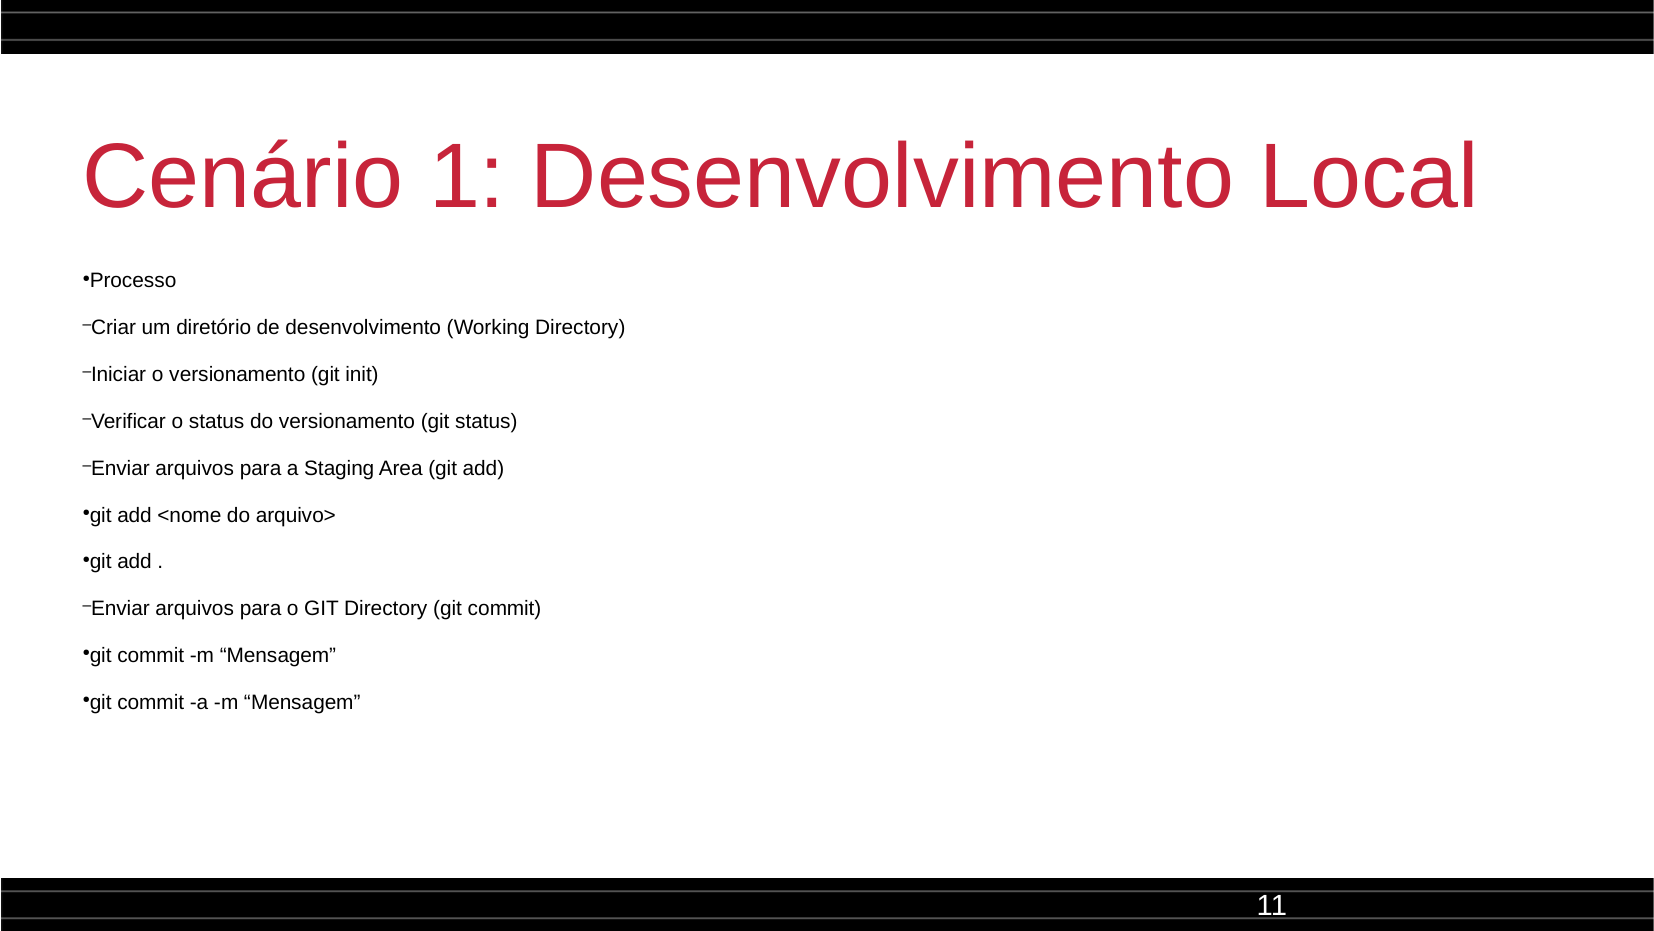

# Cenário 1: Desenvolvimento Local
Processo
Criar um diretório de desenvolvimento (Working Directory)
Iniciar o versionamento (git init)
Verificar o status do versionamento (git status)
Enviar arquivos para a Staging Area (git add)
git add <nome do arquivo>
git add .
Enviar arquivos para o GIT Directory (git commit)
git commit -m “Mensagem”
git commit -a -m “Mensagem”